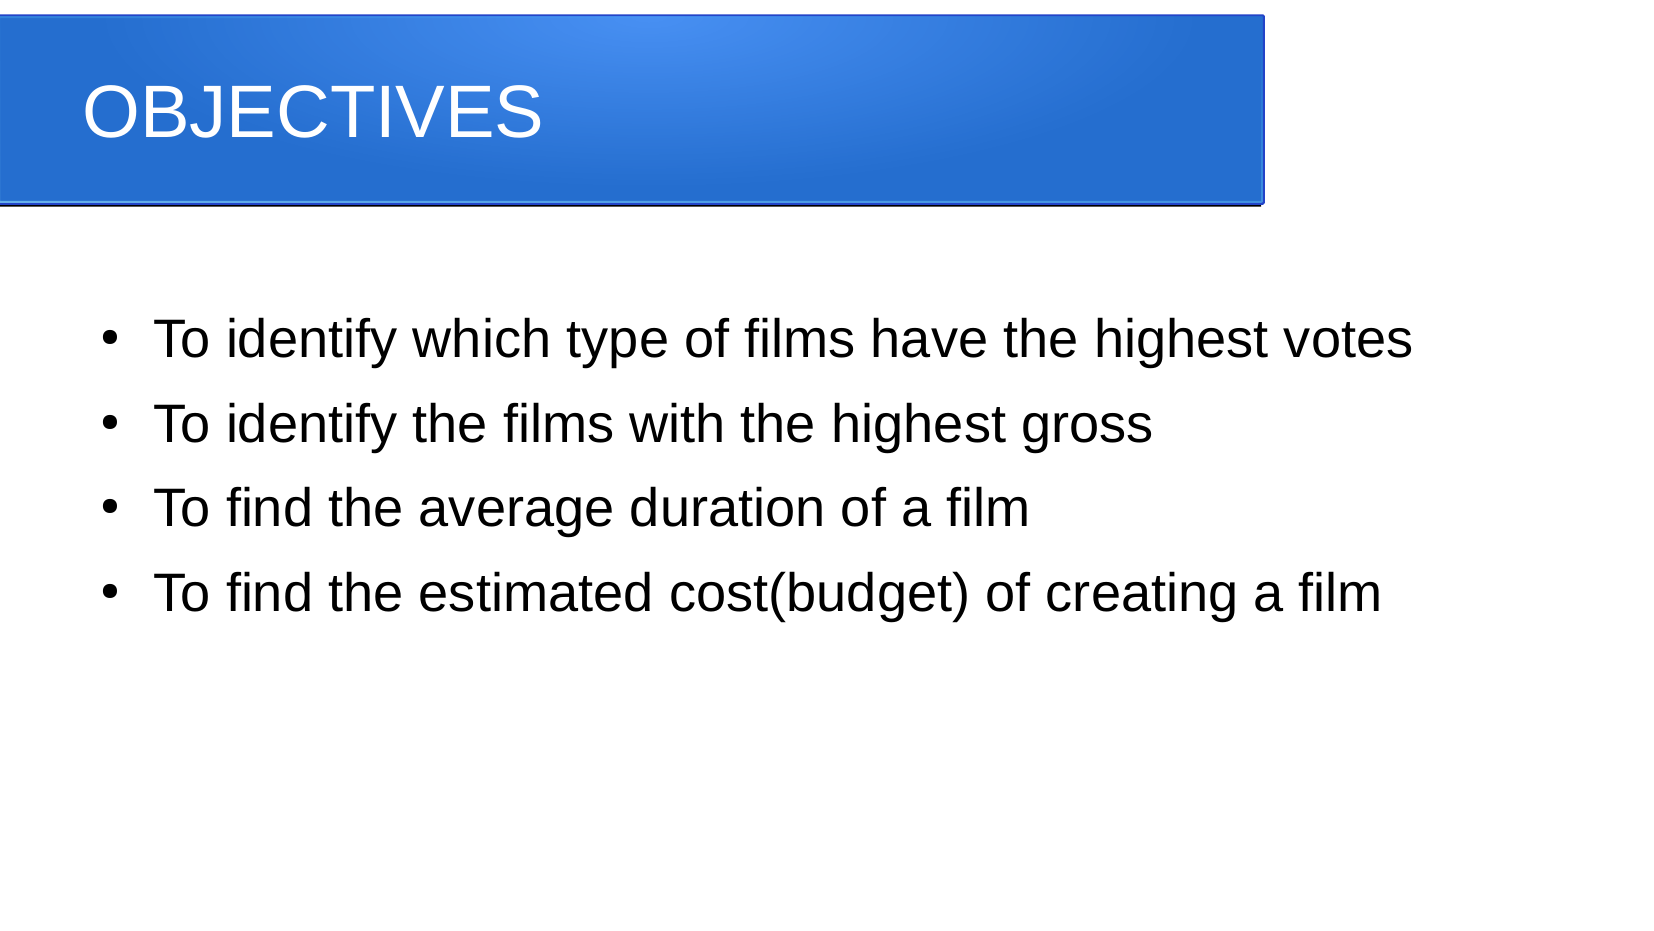

# OBJECTIVES
To identify which type of films have the highest votes
To identify the films with the highest gross
To find the average duration of a film
To find the estimated cost(budget) of creating a film